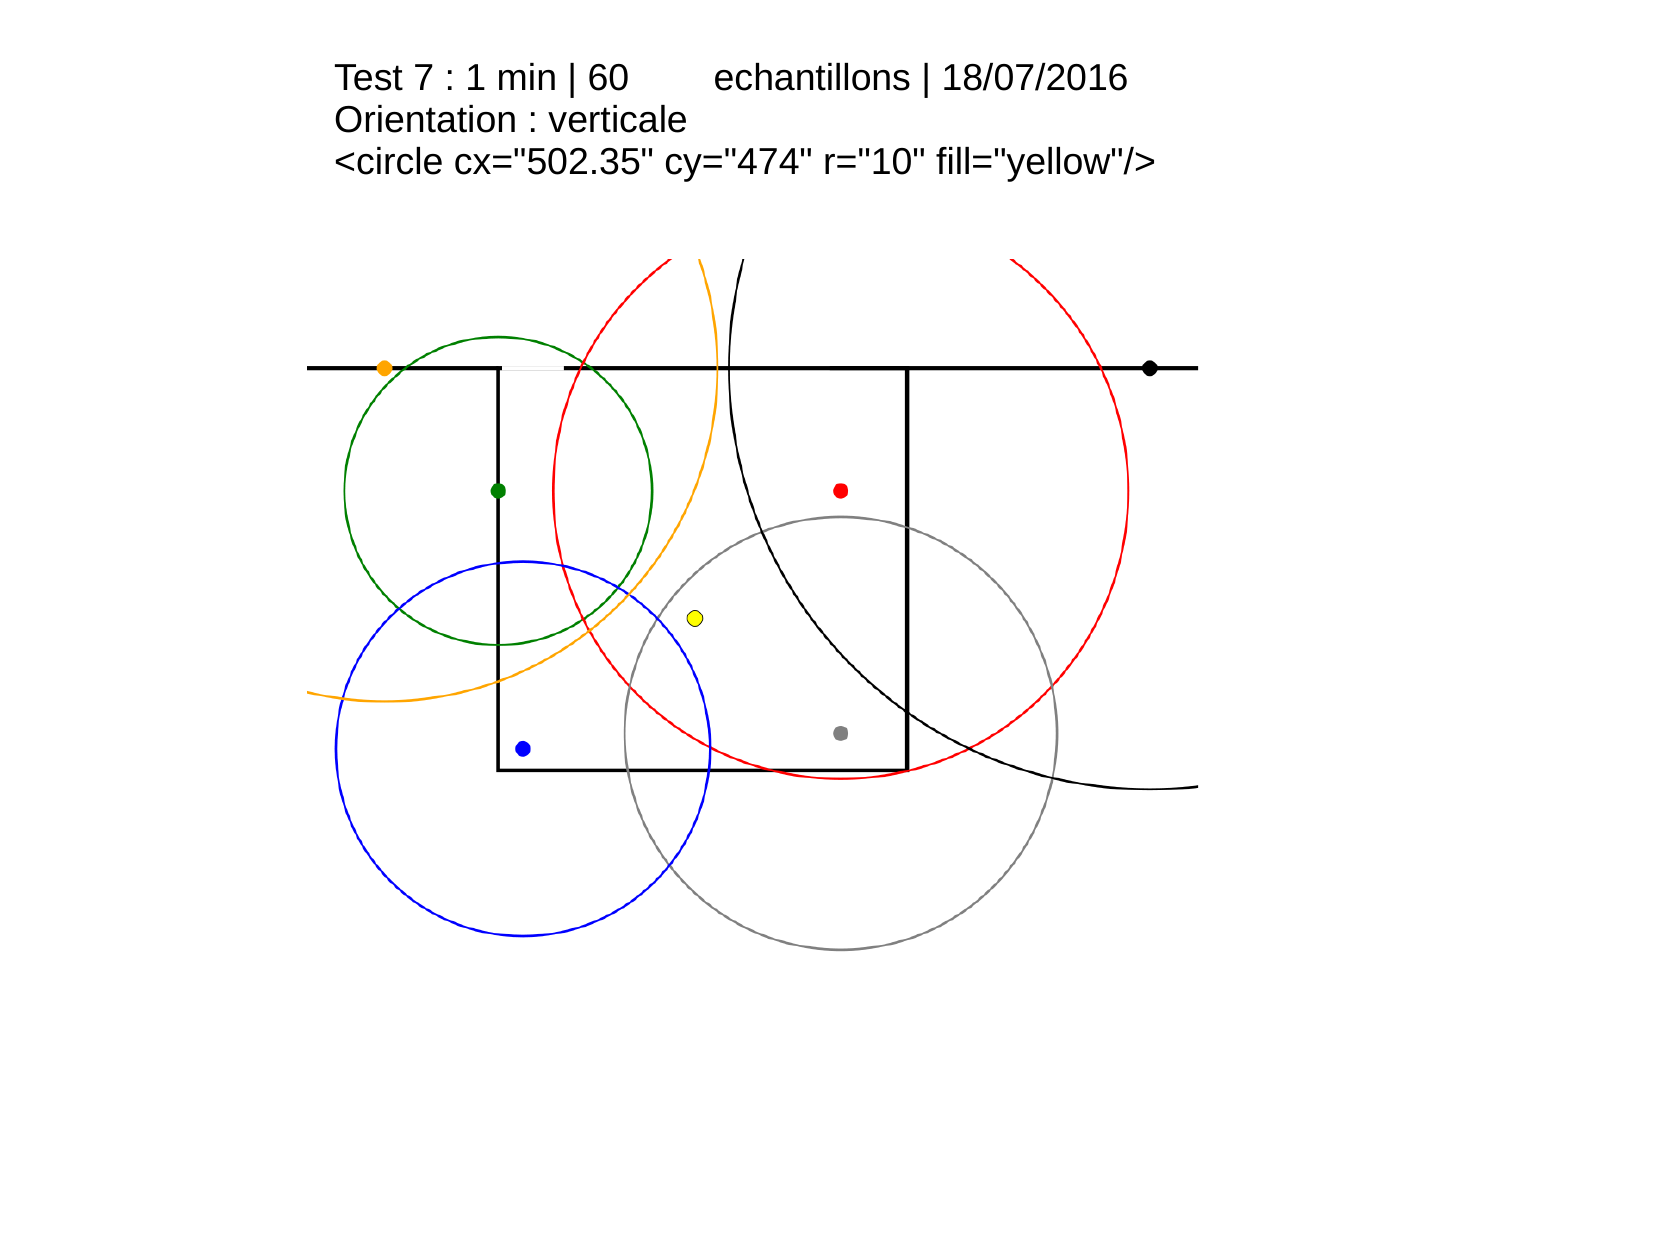

Test 7 : 1 min | 60	 echantillons | 18/07/2016
Orientation : verticale
<circle cx="502.35" cy="474" r="10" fill="yellow"/>